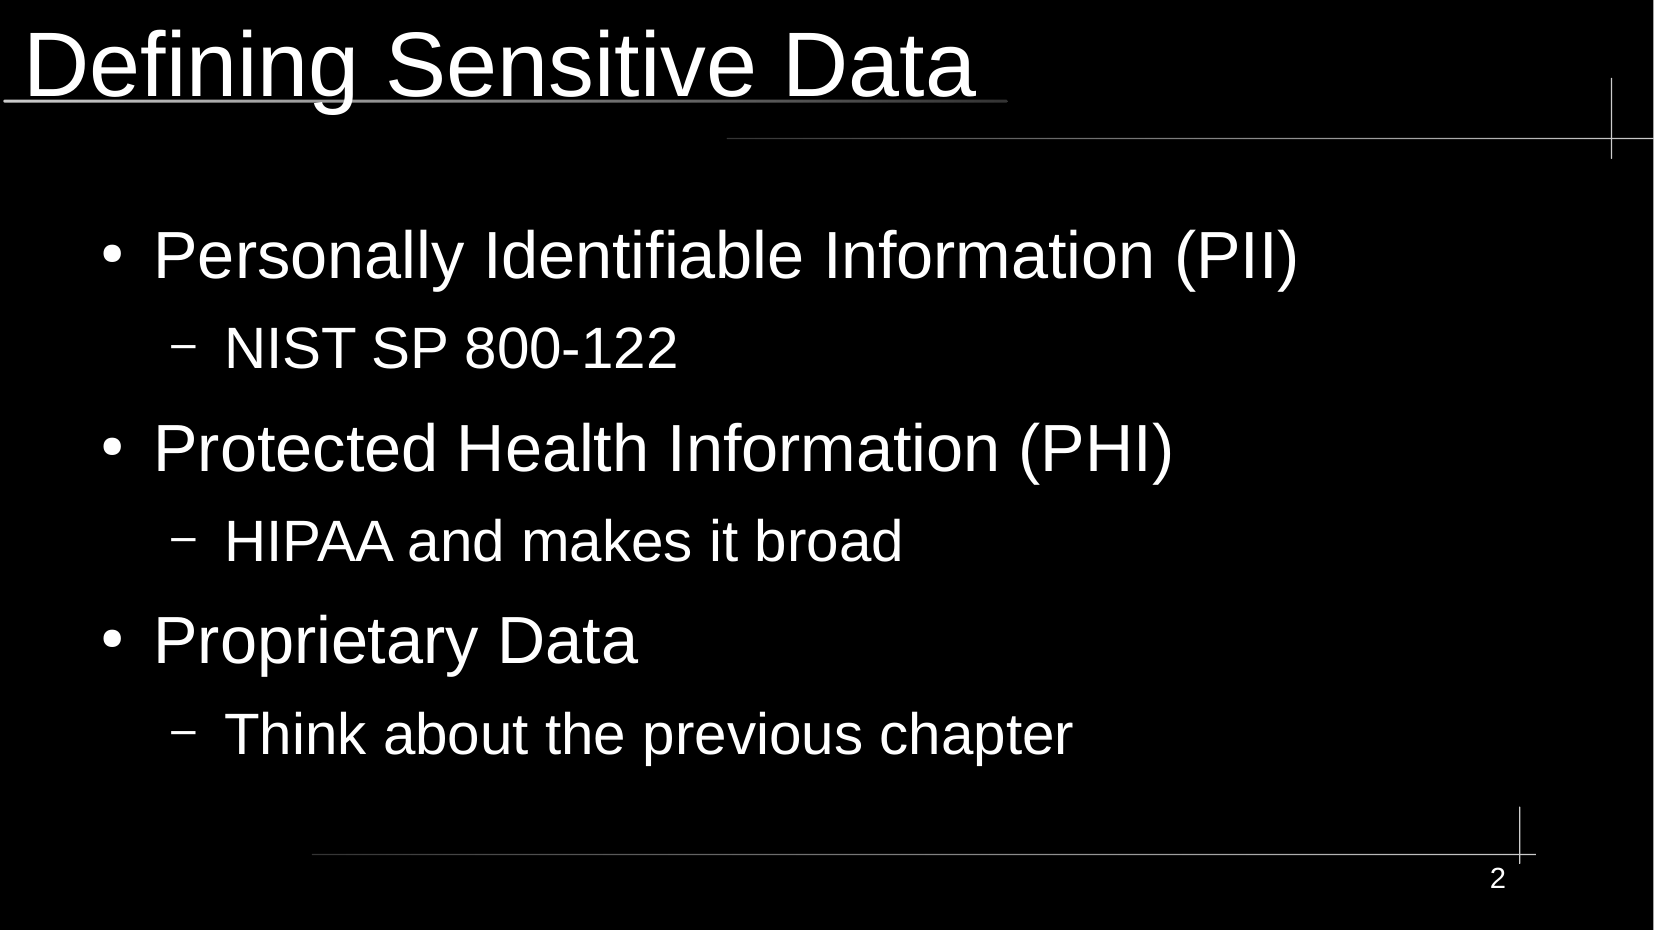

# Defining Sensitive Data
Personally Identifiable Information (PII)
NIST SP 800-122
Protected Health Information (PHI)
HIPAA and makes it broad
Proprietary Data
Think about the previous chapter
2